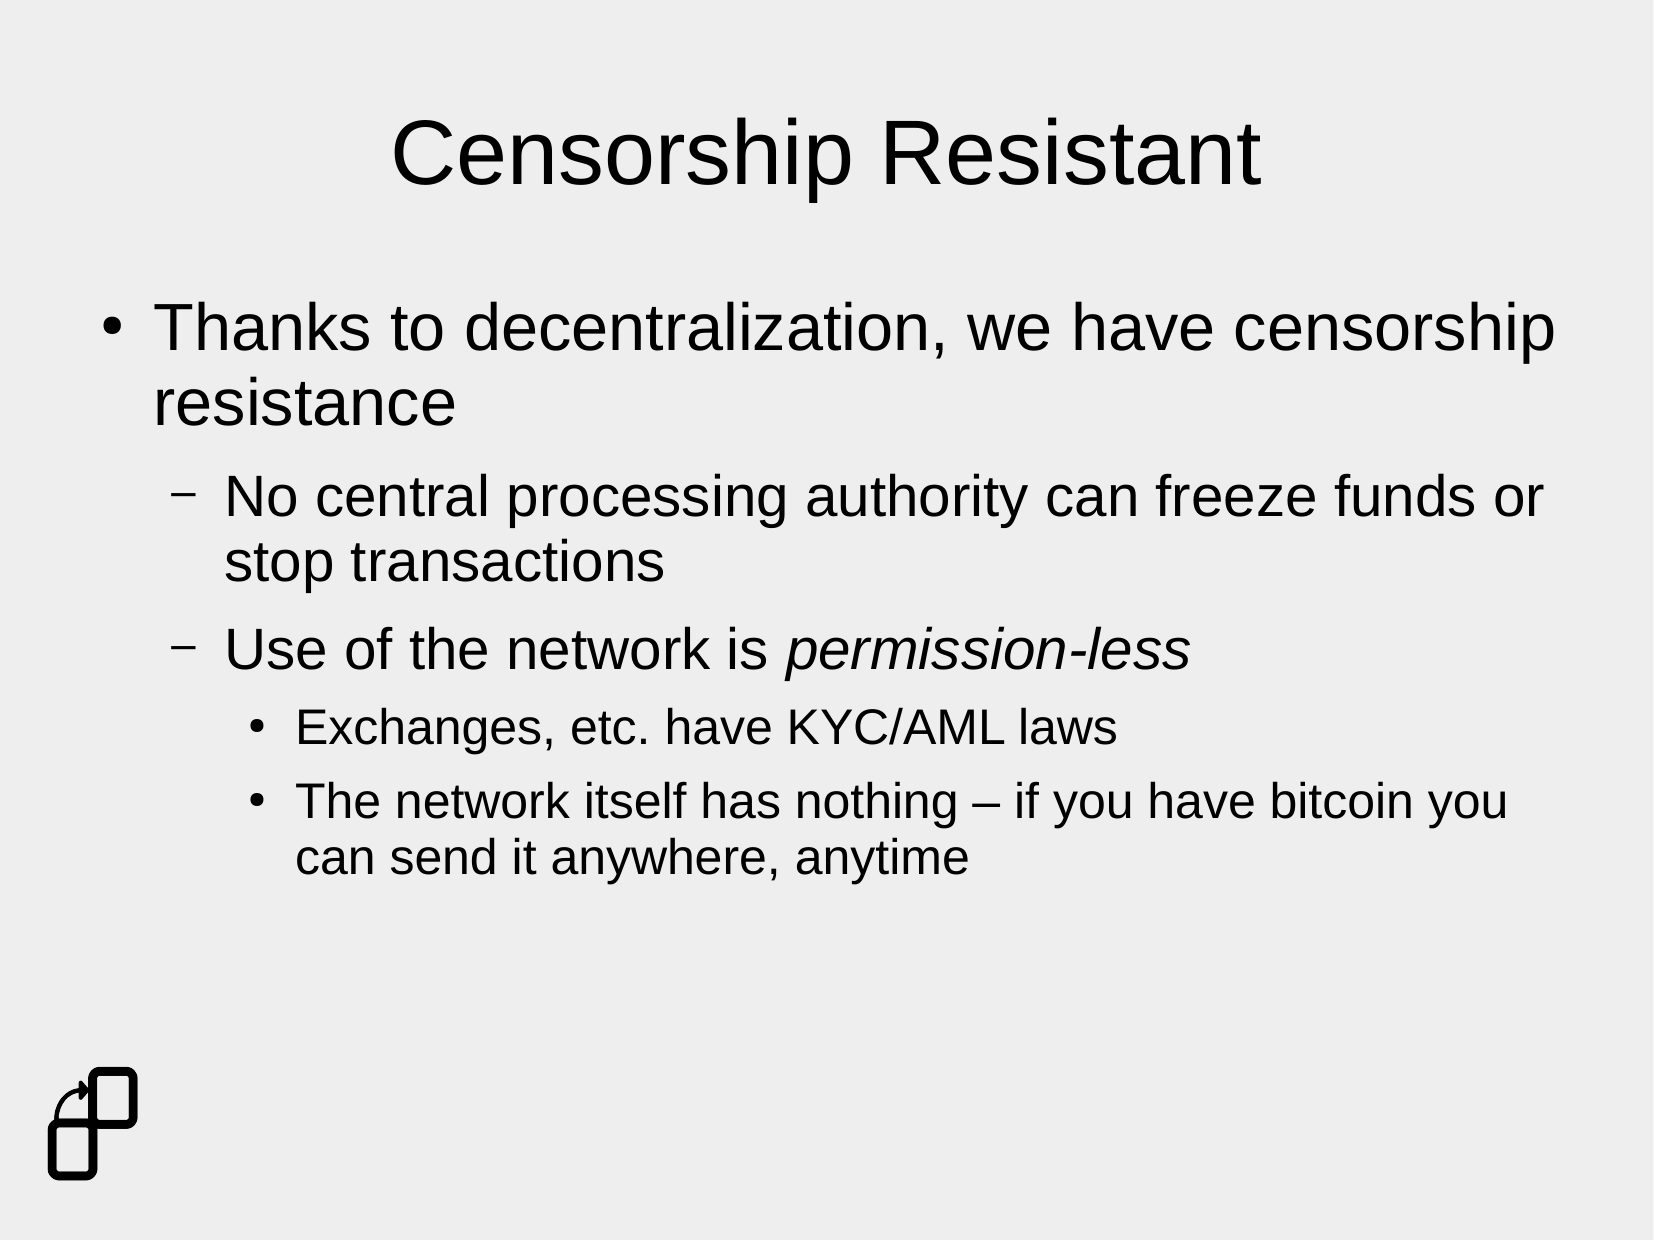

# Censorship Resistant
Thanks to decentralization, we have censorship resistance
No central processing authority can freeze funds or stop transactions
Use of the network is permission-less
Exchanges, etc. have KYC/AML laws
The network itself has nothing – if you have bitcoin you can send it anywhere, anytime